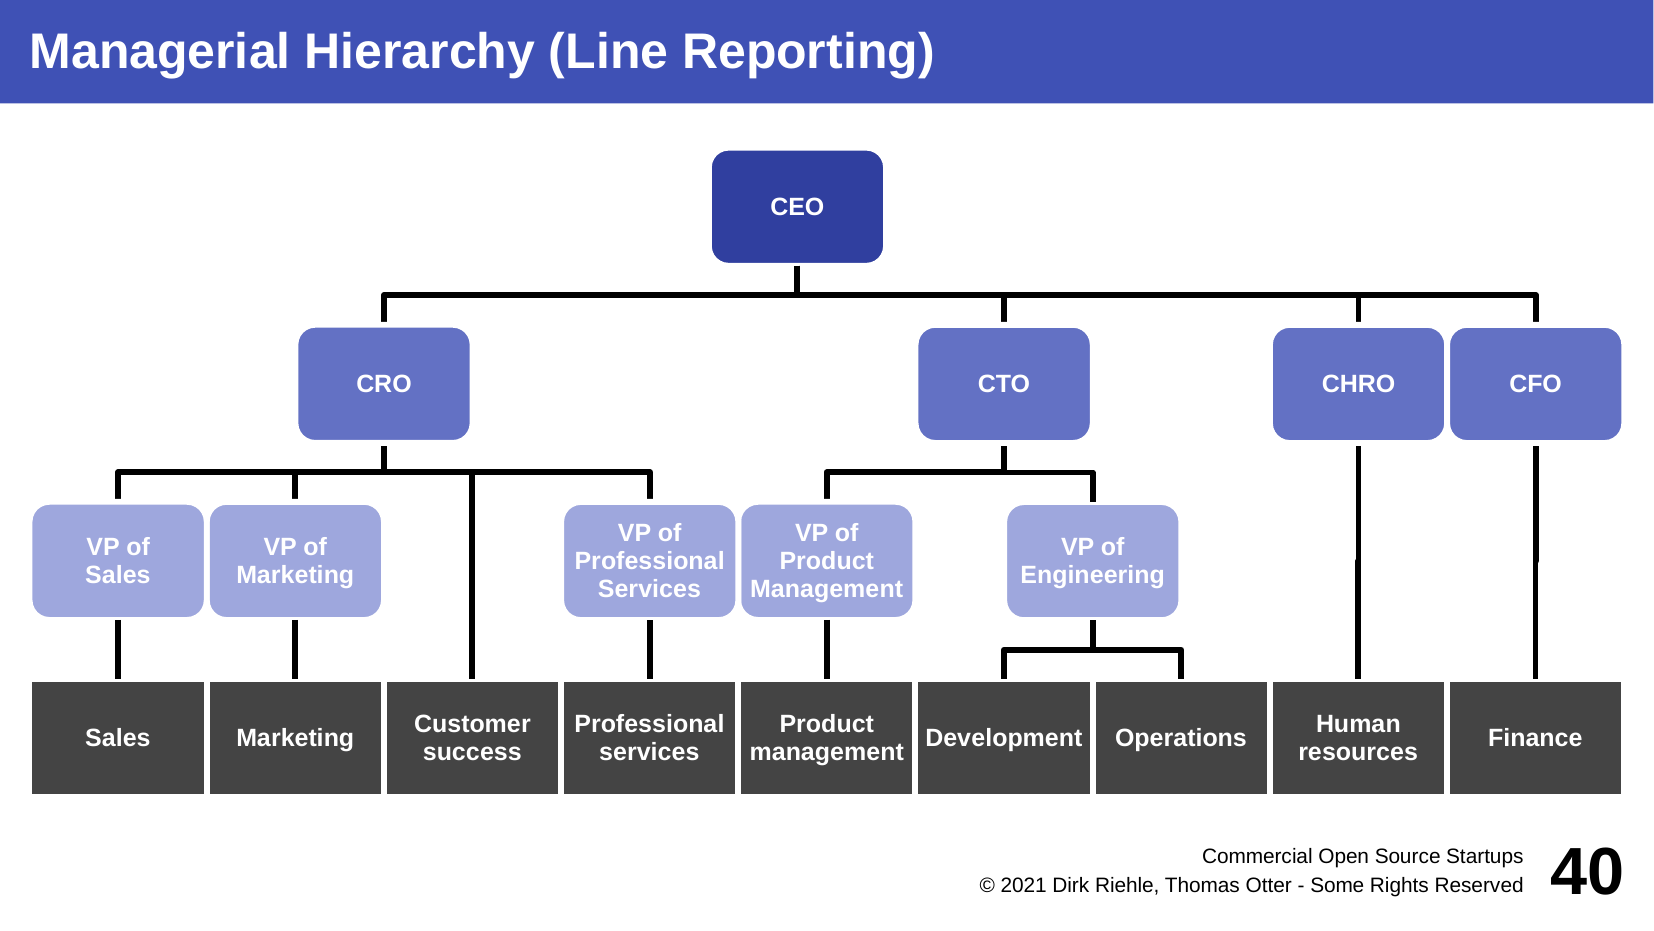

# Managerial Hierarchy (Line Reporting)
CEO
CRO
CTO
CHRO
CFO
VP of
Sales
VP of
Product
Management
VP of
Marketing
VP of
Professional
Services
VP of
Engineering
Sales
Marketing
Customer
success
Professional
services
Product
management
Development
Operations
Human
resources
Finance
Commercial Open Source Startups
40
© 2021 Dirk Riehle, Thomas Otter - Some Rights Reserved